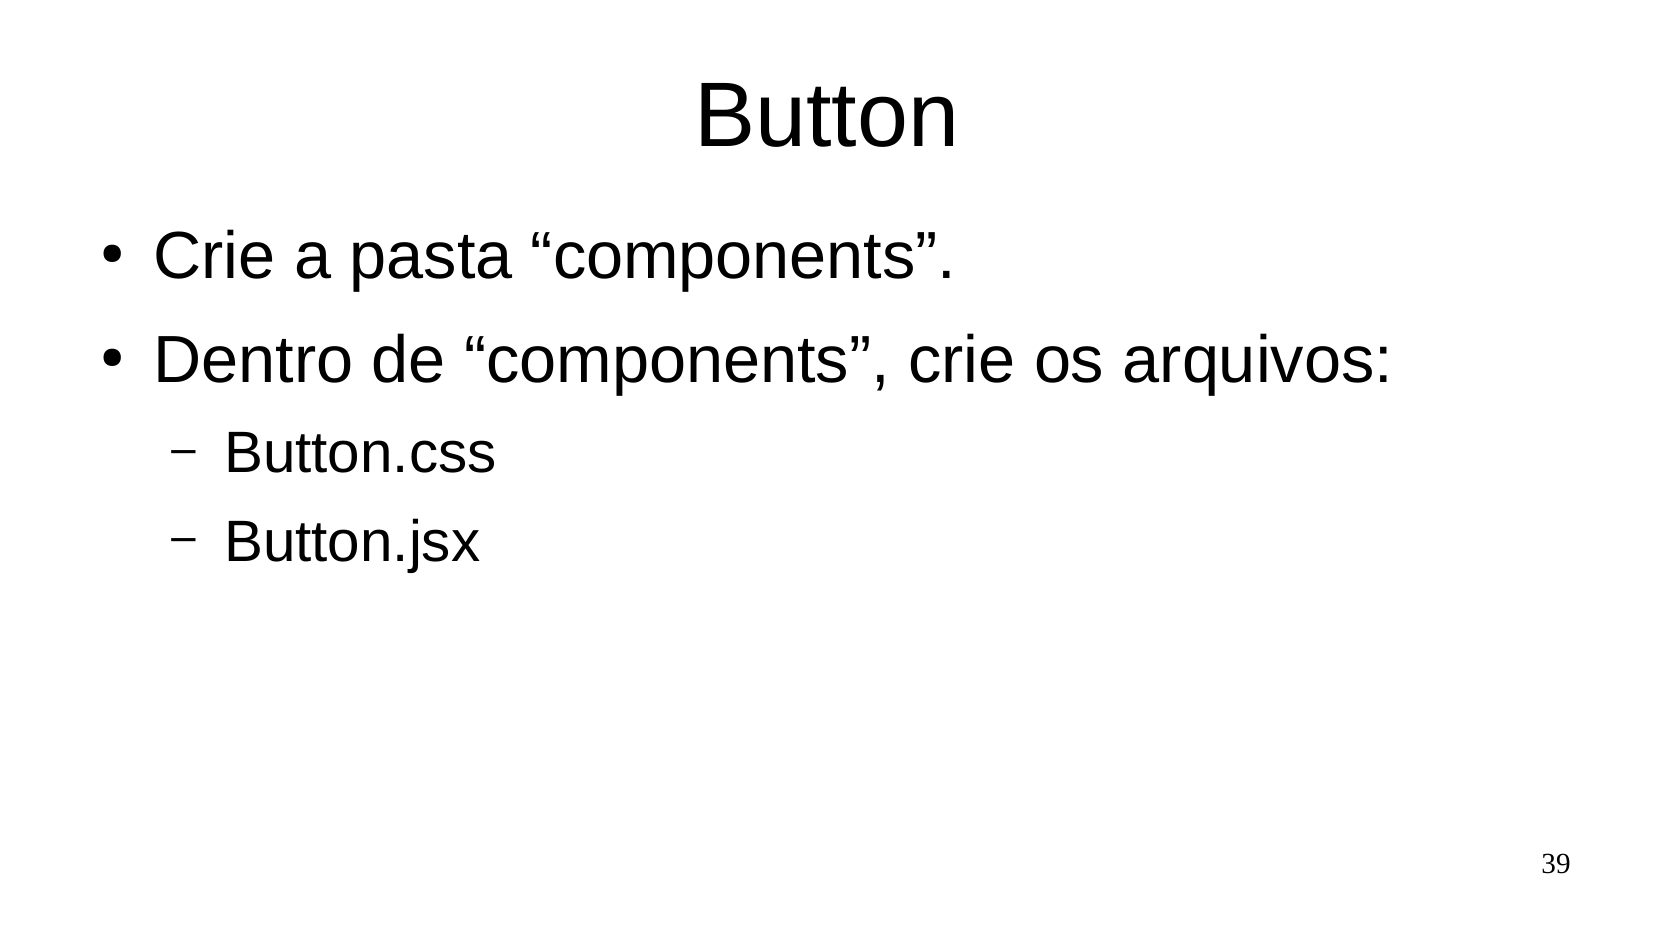

# Button
Crie a pasta “components”.
Dentro de “components”, crie os arquivos:
Button.css
Button.jsx
39